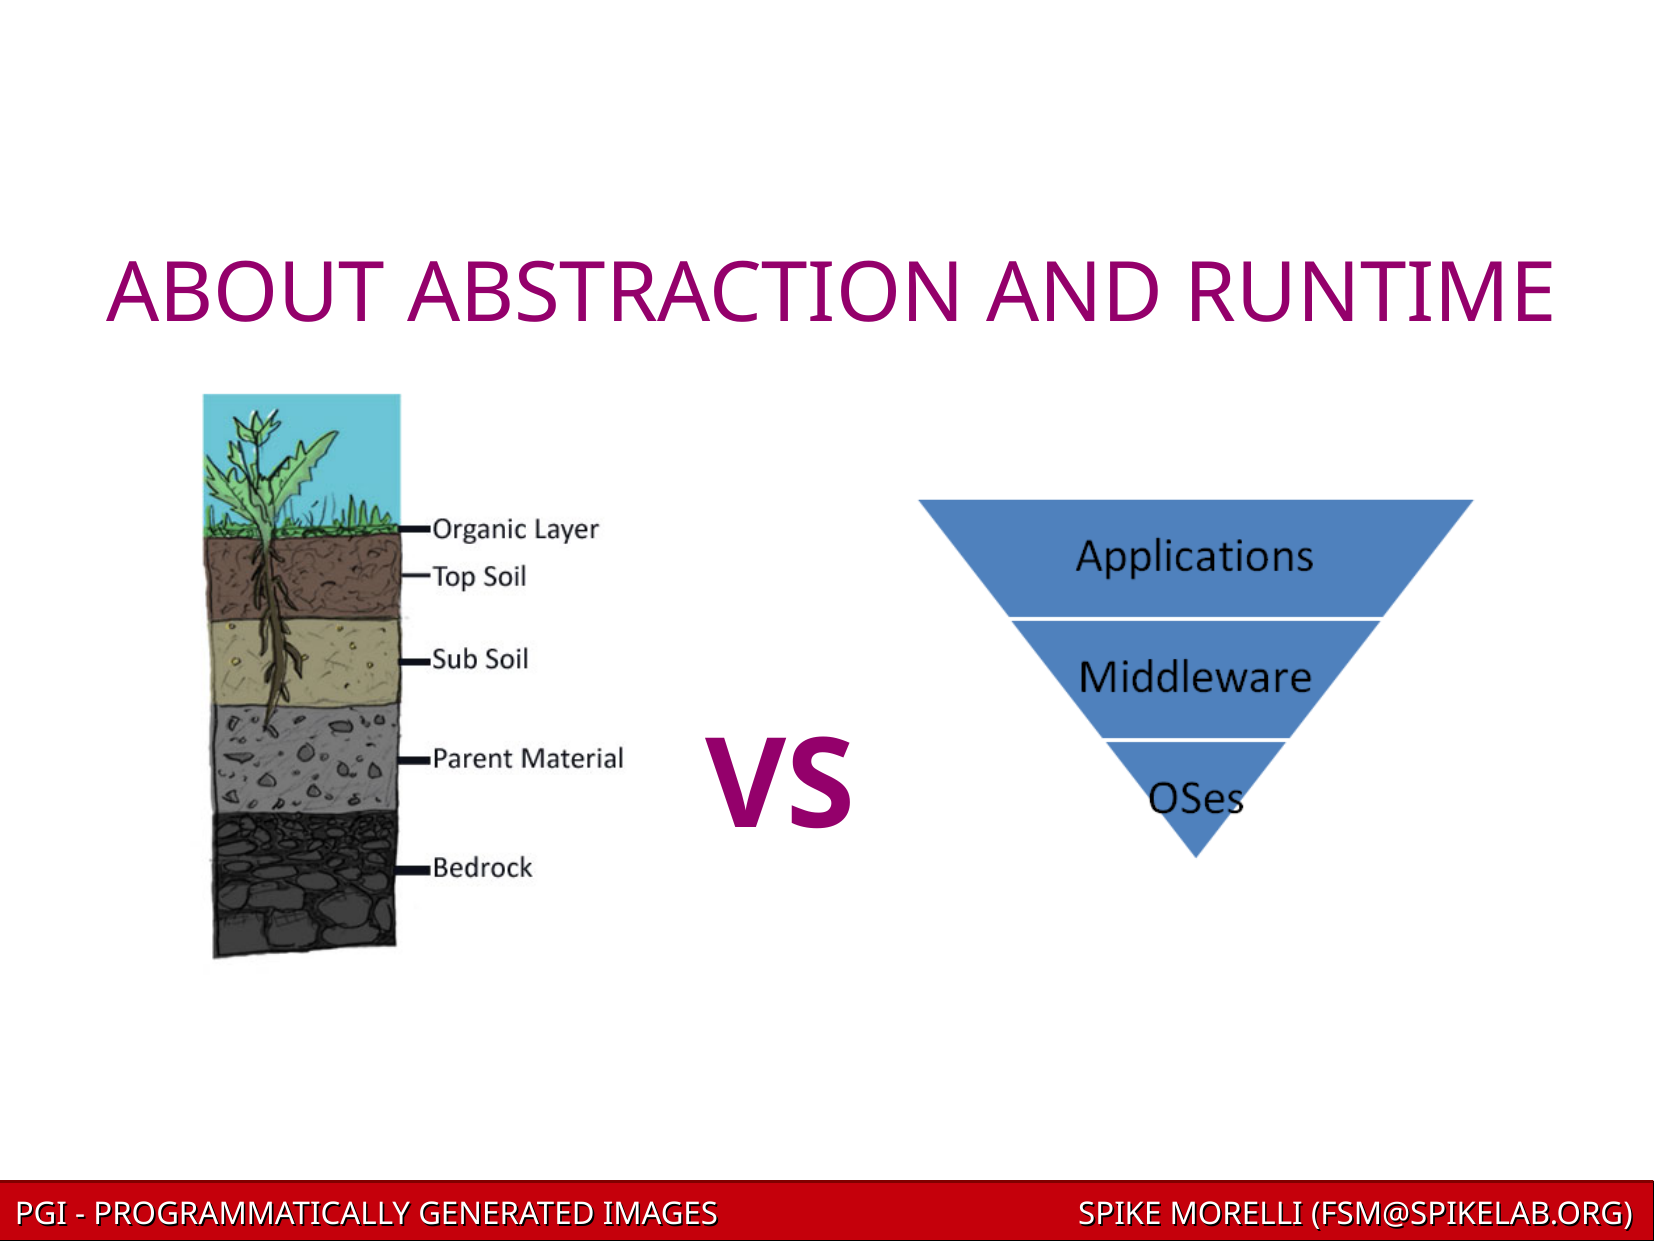

ABOUT ABSTRACTION AND RUNTIME
VS
PGI - PROGRAMMATICALLY GENERATED IMAGES
SPIKE MORELLI (FSM@SPIKELAB.ORG)